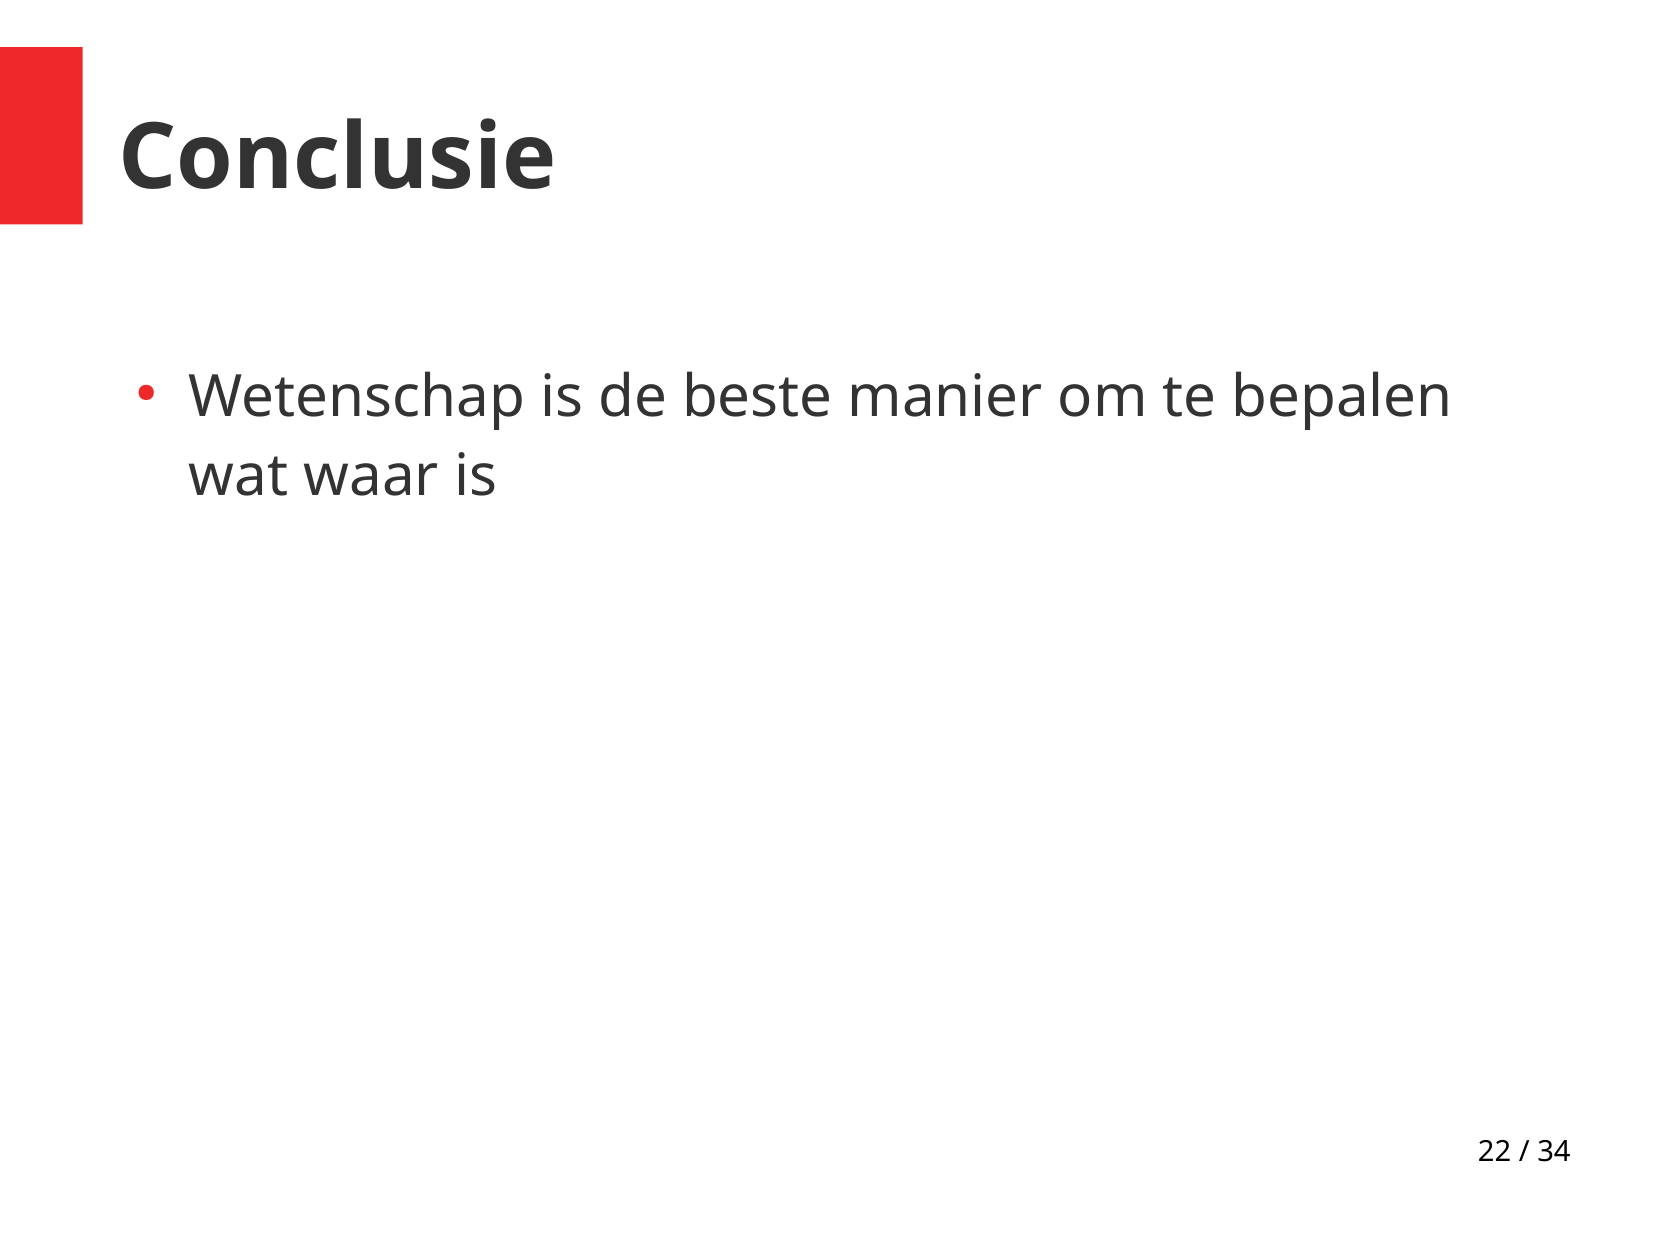

# Conclusie
Wetenschap is de beste manier om te bepalen wat waar is
22